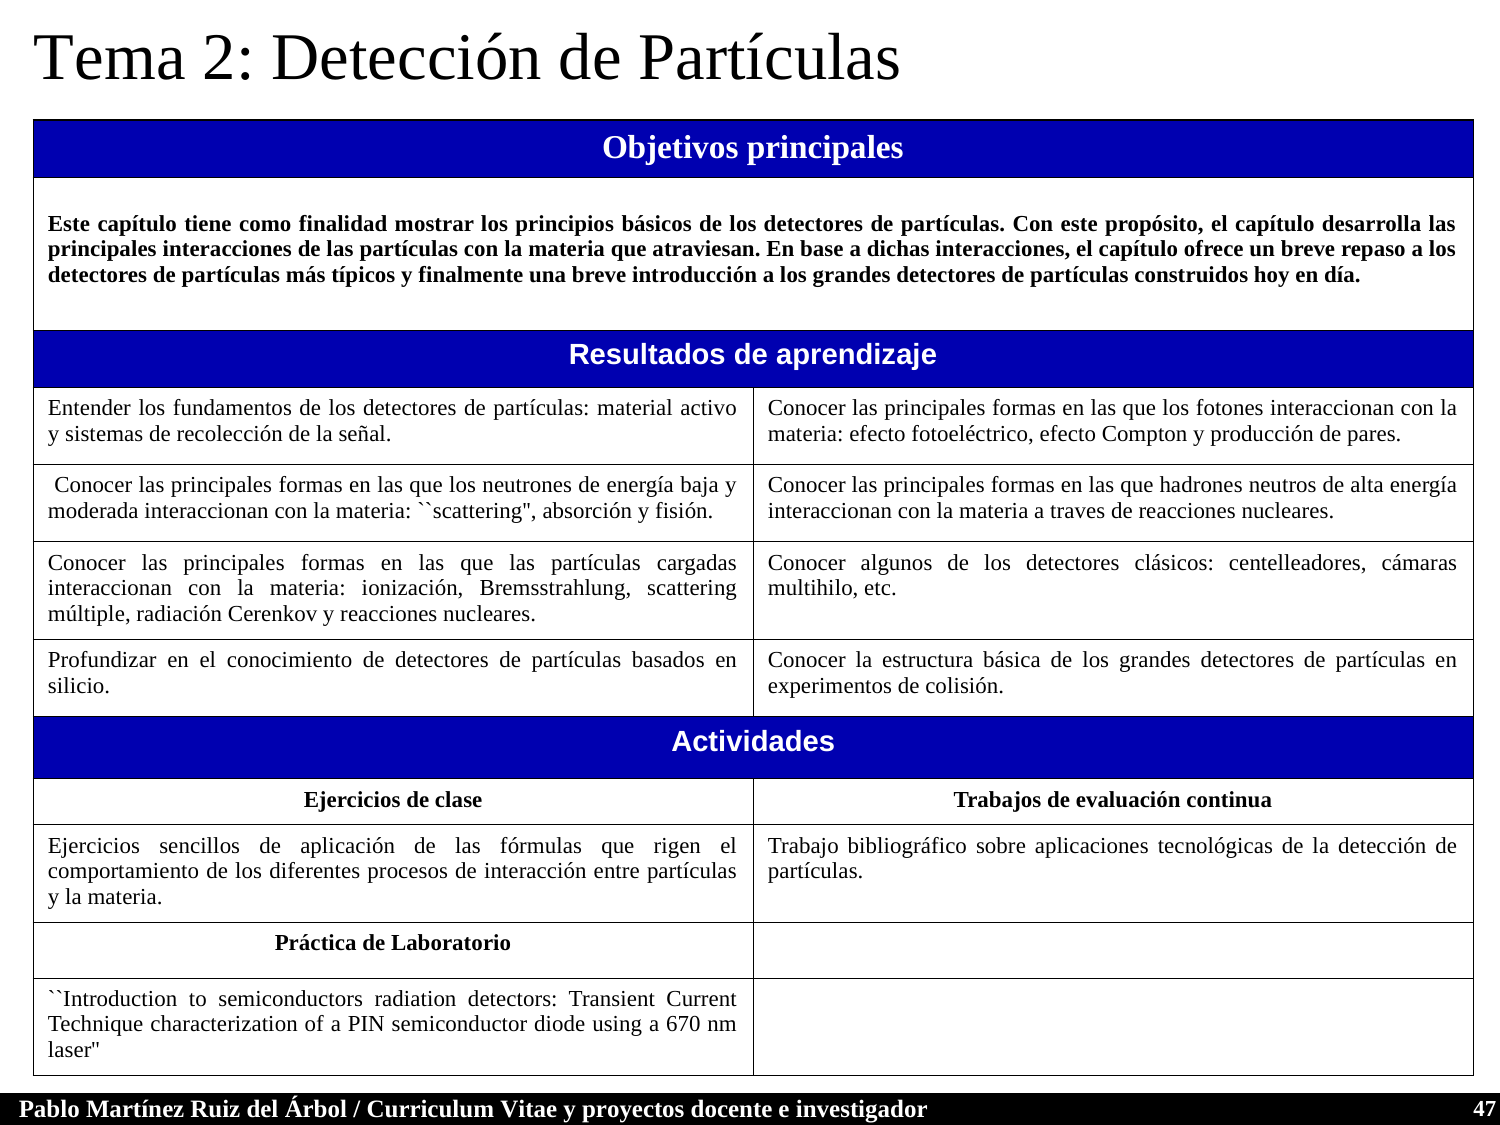

Tema 2: Detección de Partículas
| Objetivos principales | |
| --- | --- |
| Este capítulo tiene como finalidad mostrar los principios básicos de los detectores de partículas. Con este propósito, el capítulo desarrolla las principales interacciones de las partículas con la materia que atraviesan. En base a dichas interacciones, el capítulo ofrece un breve repaso a los detectores de partículas más típicos y finalmente una breve introducción a los grandes detectores de partículas construidos hoy en día. | |
| Resultados de aprendizaje | |
| Entender los fundamentos de los detectores de partículas: material activo y sistemas de recolección de la señal. | Conocer las principales formas en las que los fotones interaccionan con la materia: efecto fotoeléctrico, efecto Compton y producción de pares. |
| Conocer las principales formas en las que los neutrones de energía baja y moderada interaccionan con la materia: ``scattering'', absorción y fisión. | Conocer las principales formas en las que hadrones neutros de alta energía interaccionan con la materia a traves de reacciones nucleares. |
| Conocer las principales formas en las que las partículas cargadas interaccionan con la materia: ionización, Bremsstrahlung, scattering múltiple, radiación Cerenkov y reacciones nucleares. | Conocer algunos de los detectores clásicos: centelleadores, cámaras multihilo, etc. |
| Profundizar en el conocimiento de detectores de partículas basados en silicio. | Conocer la estructura básica de los grandes detectores de partículas en experimentos de colisión. |
| Actividades | |
| Ejercicios de clase | Trabajos de evaluación continua |
| Ejercicios sencillos de aplicación de las fórmulas que rigen el comportamiento de los diferentes procesos de interacción entre partículas y la materia. | Trabajo bibliográfico sobre aplicaciones tecnológicas de la detección de partículas. |
| Práctica de Laboratorio | |
| ``Introduction to semiconductors radiation detectors: Transient Current Technique characterization of a PIN semiconductor diode using a 670 nm laser'' | |
47